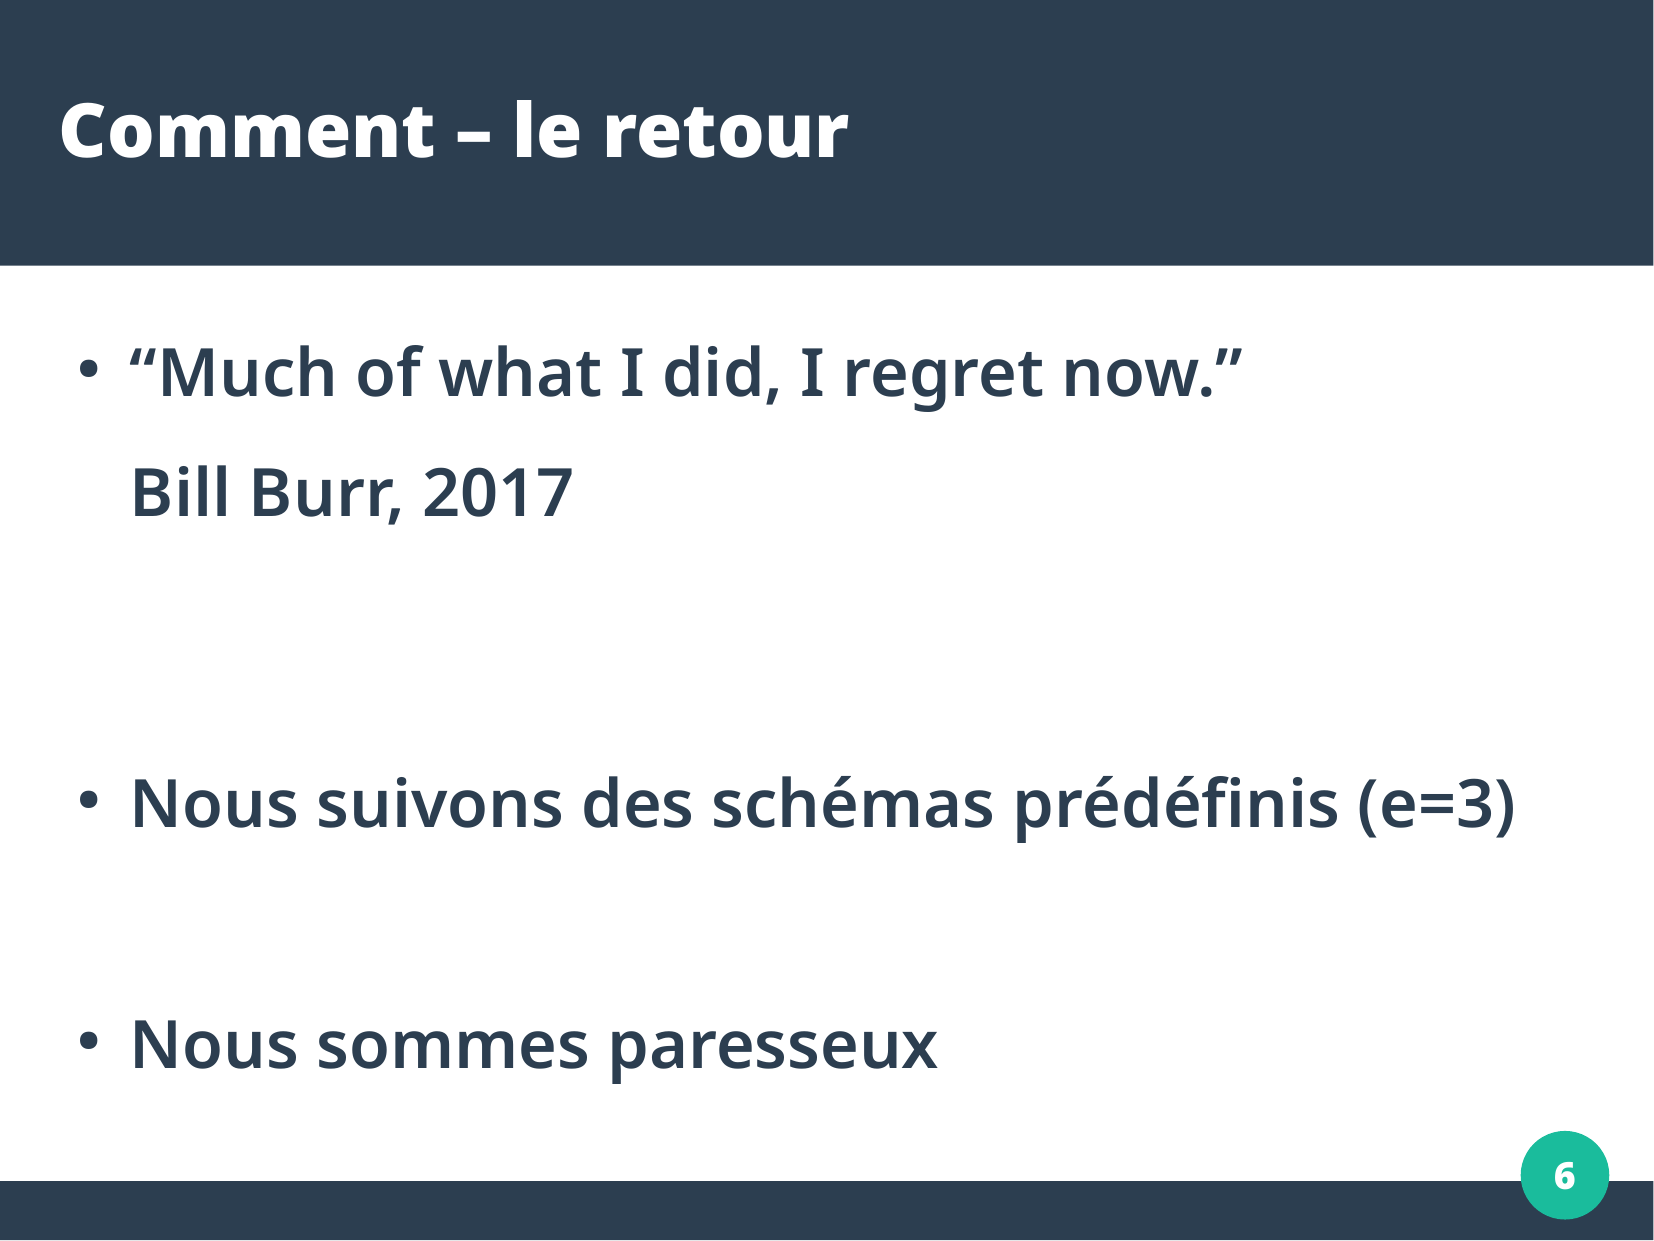

# Comment – le retour
“Much of what I did, I regret now.”
Bill Burr, 2017
Nous suivons des schémas prédéfinis (e=3)
Nous sommes paresseux
6